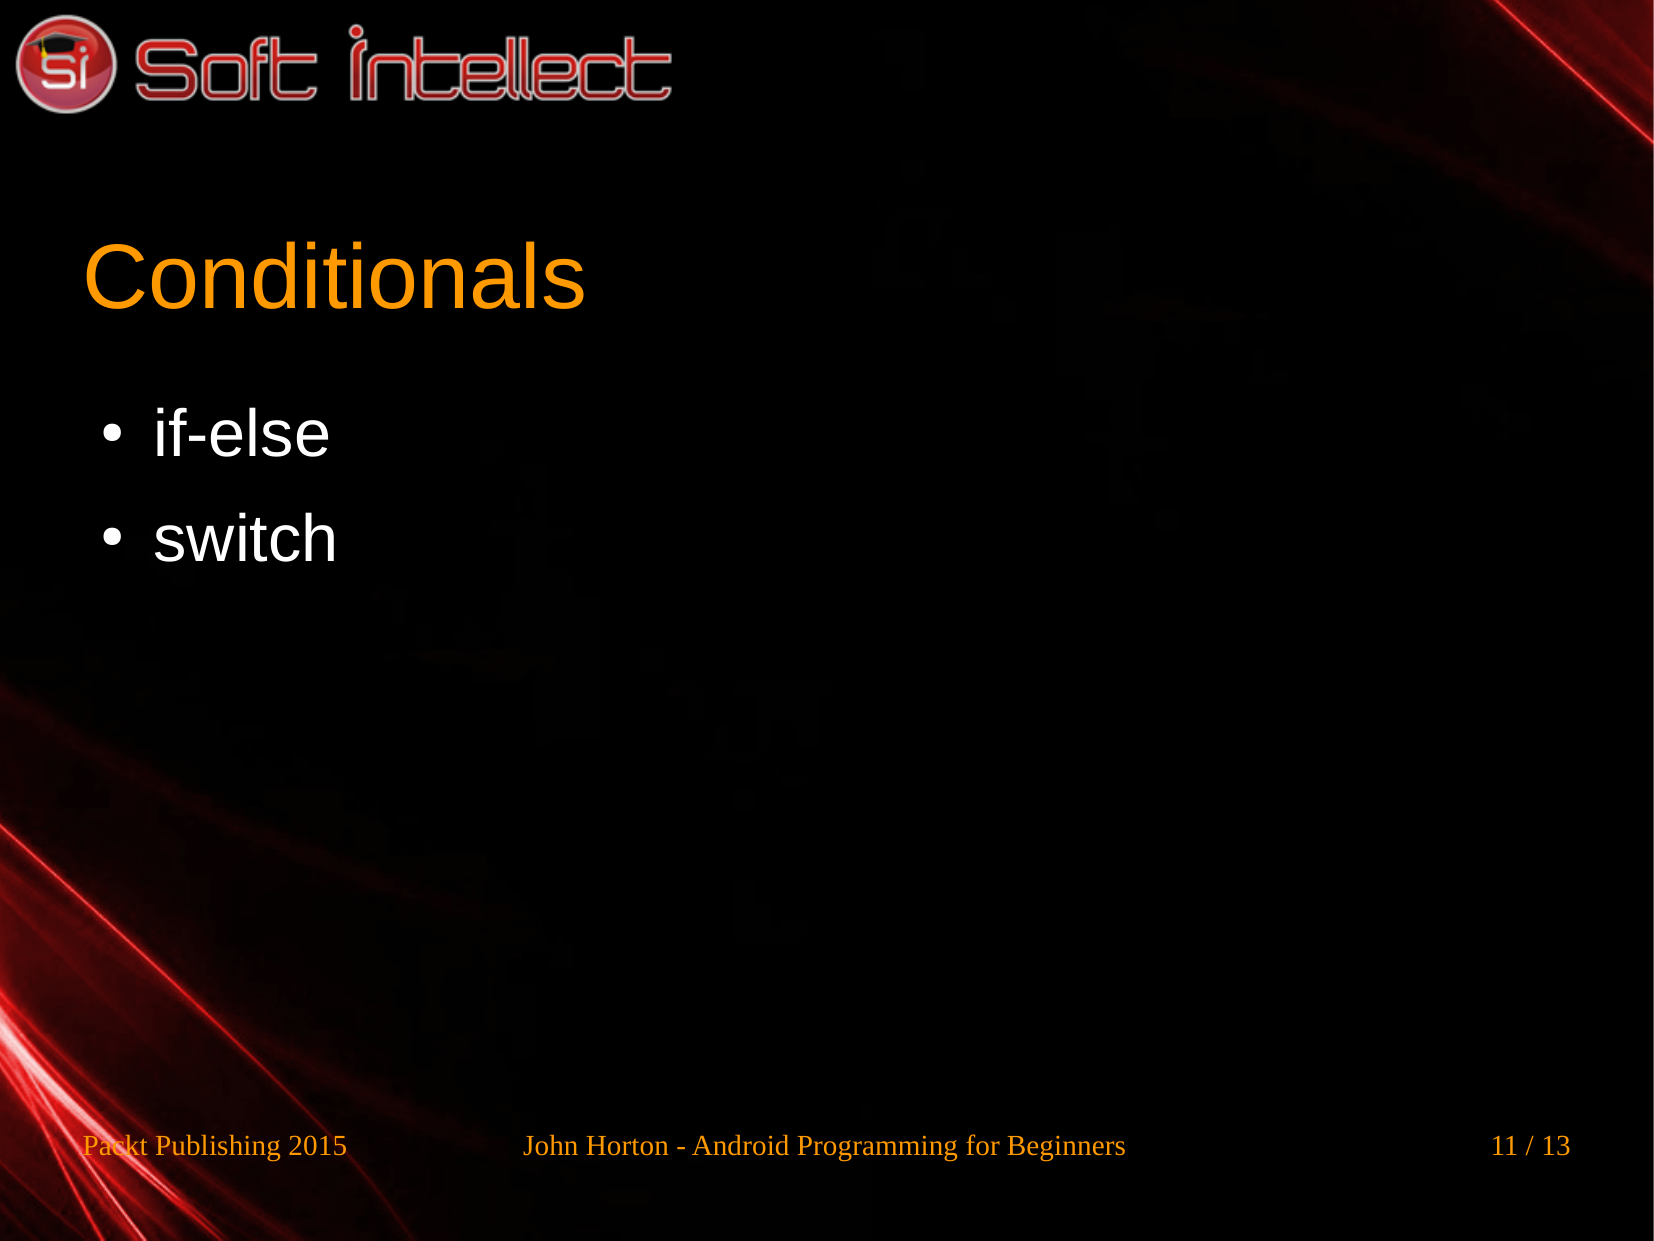

# Conditionals
if-else
switch
Packt Publishing 2015
John Horton - Android Programming for Beginners
11